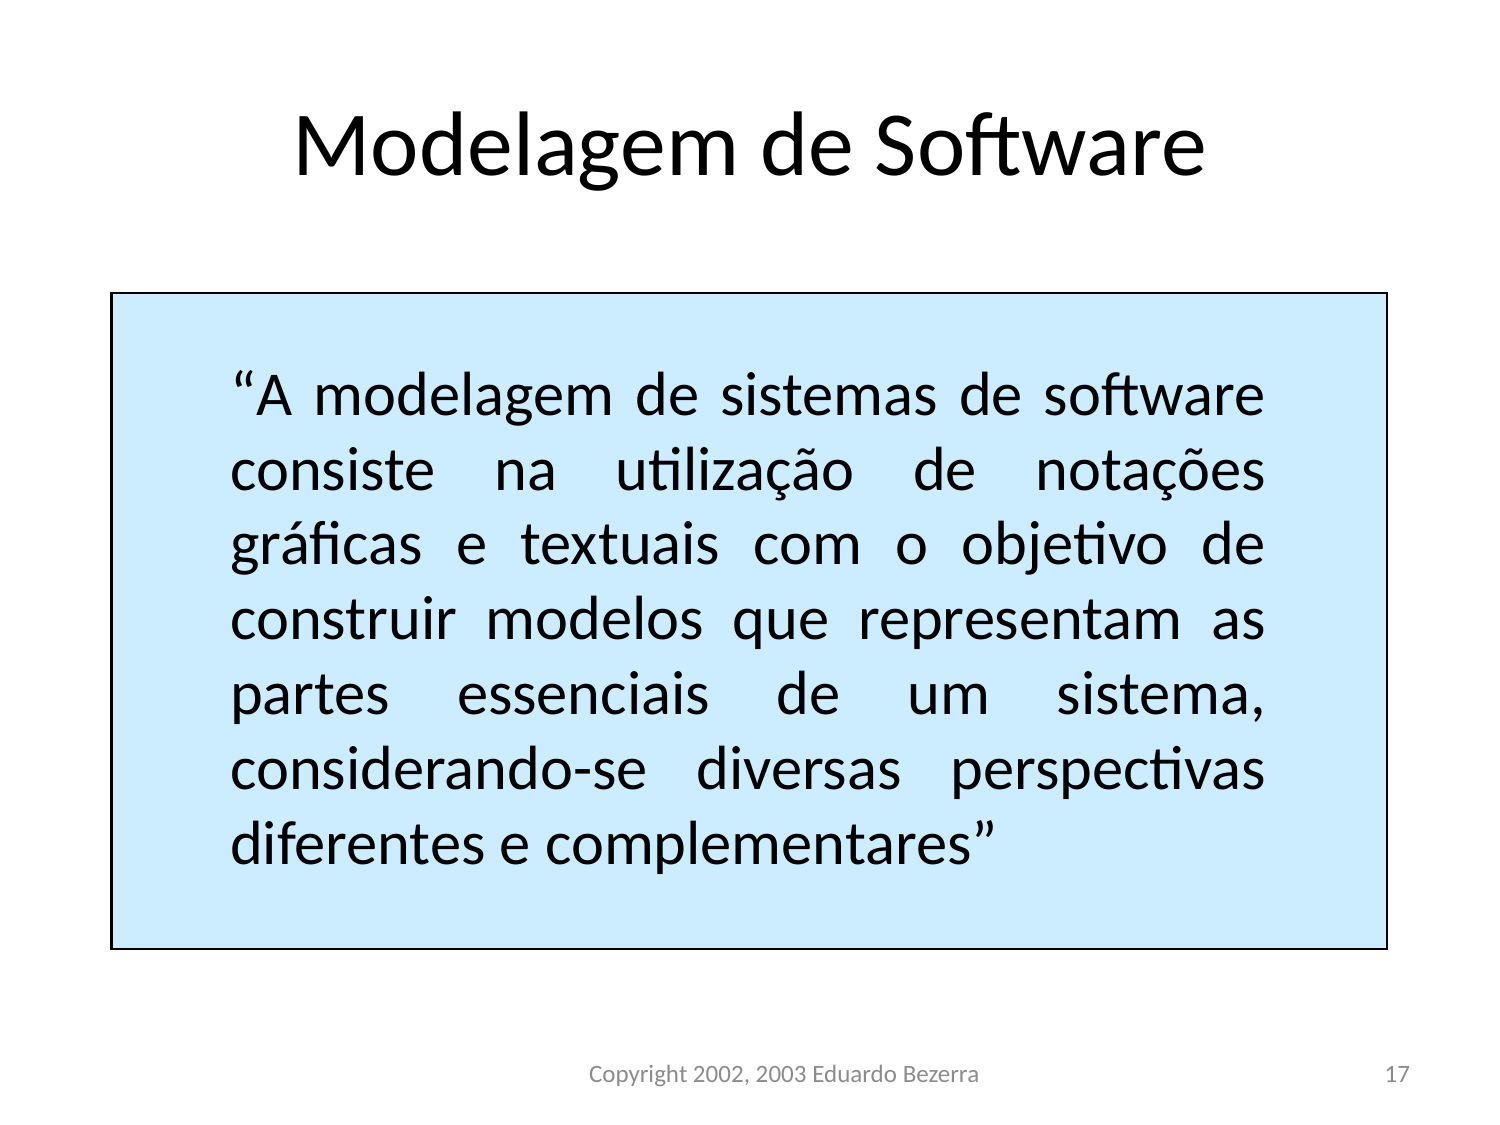

# Modelagem de Software
“A modelagem de sistemas de software consiste na utilização de notações gráficas e textuais com o objetivo de construir modelos que representam as partes essenciais de um sistema, considerando-se diversas perspectivas diferentes e complementares”
Copyright 2002, 2003 Eduardo Bezerra